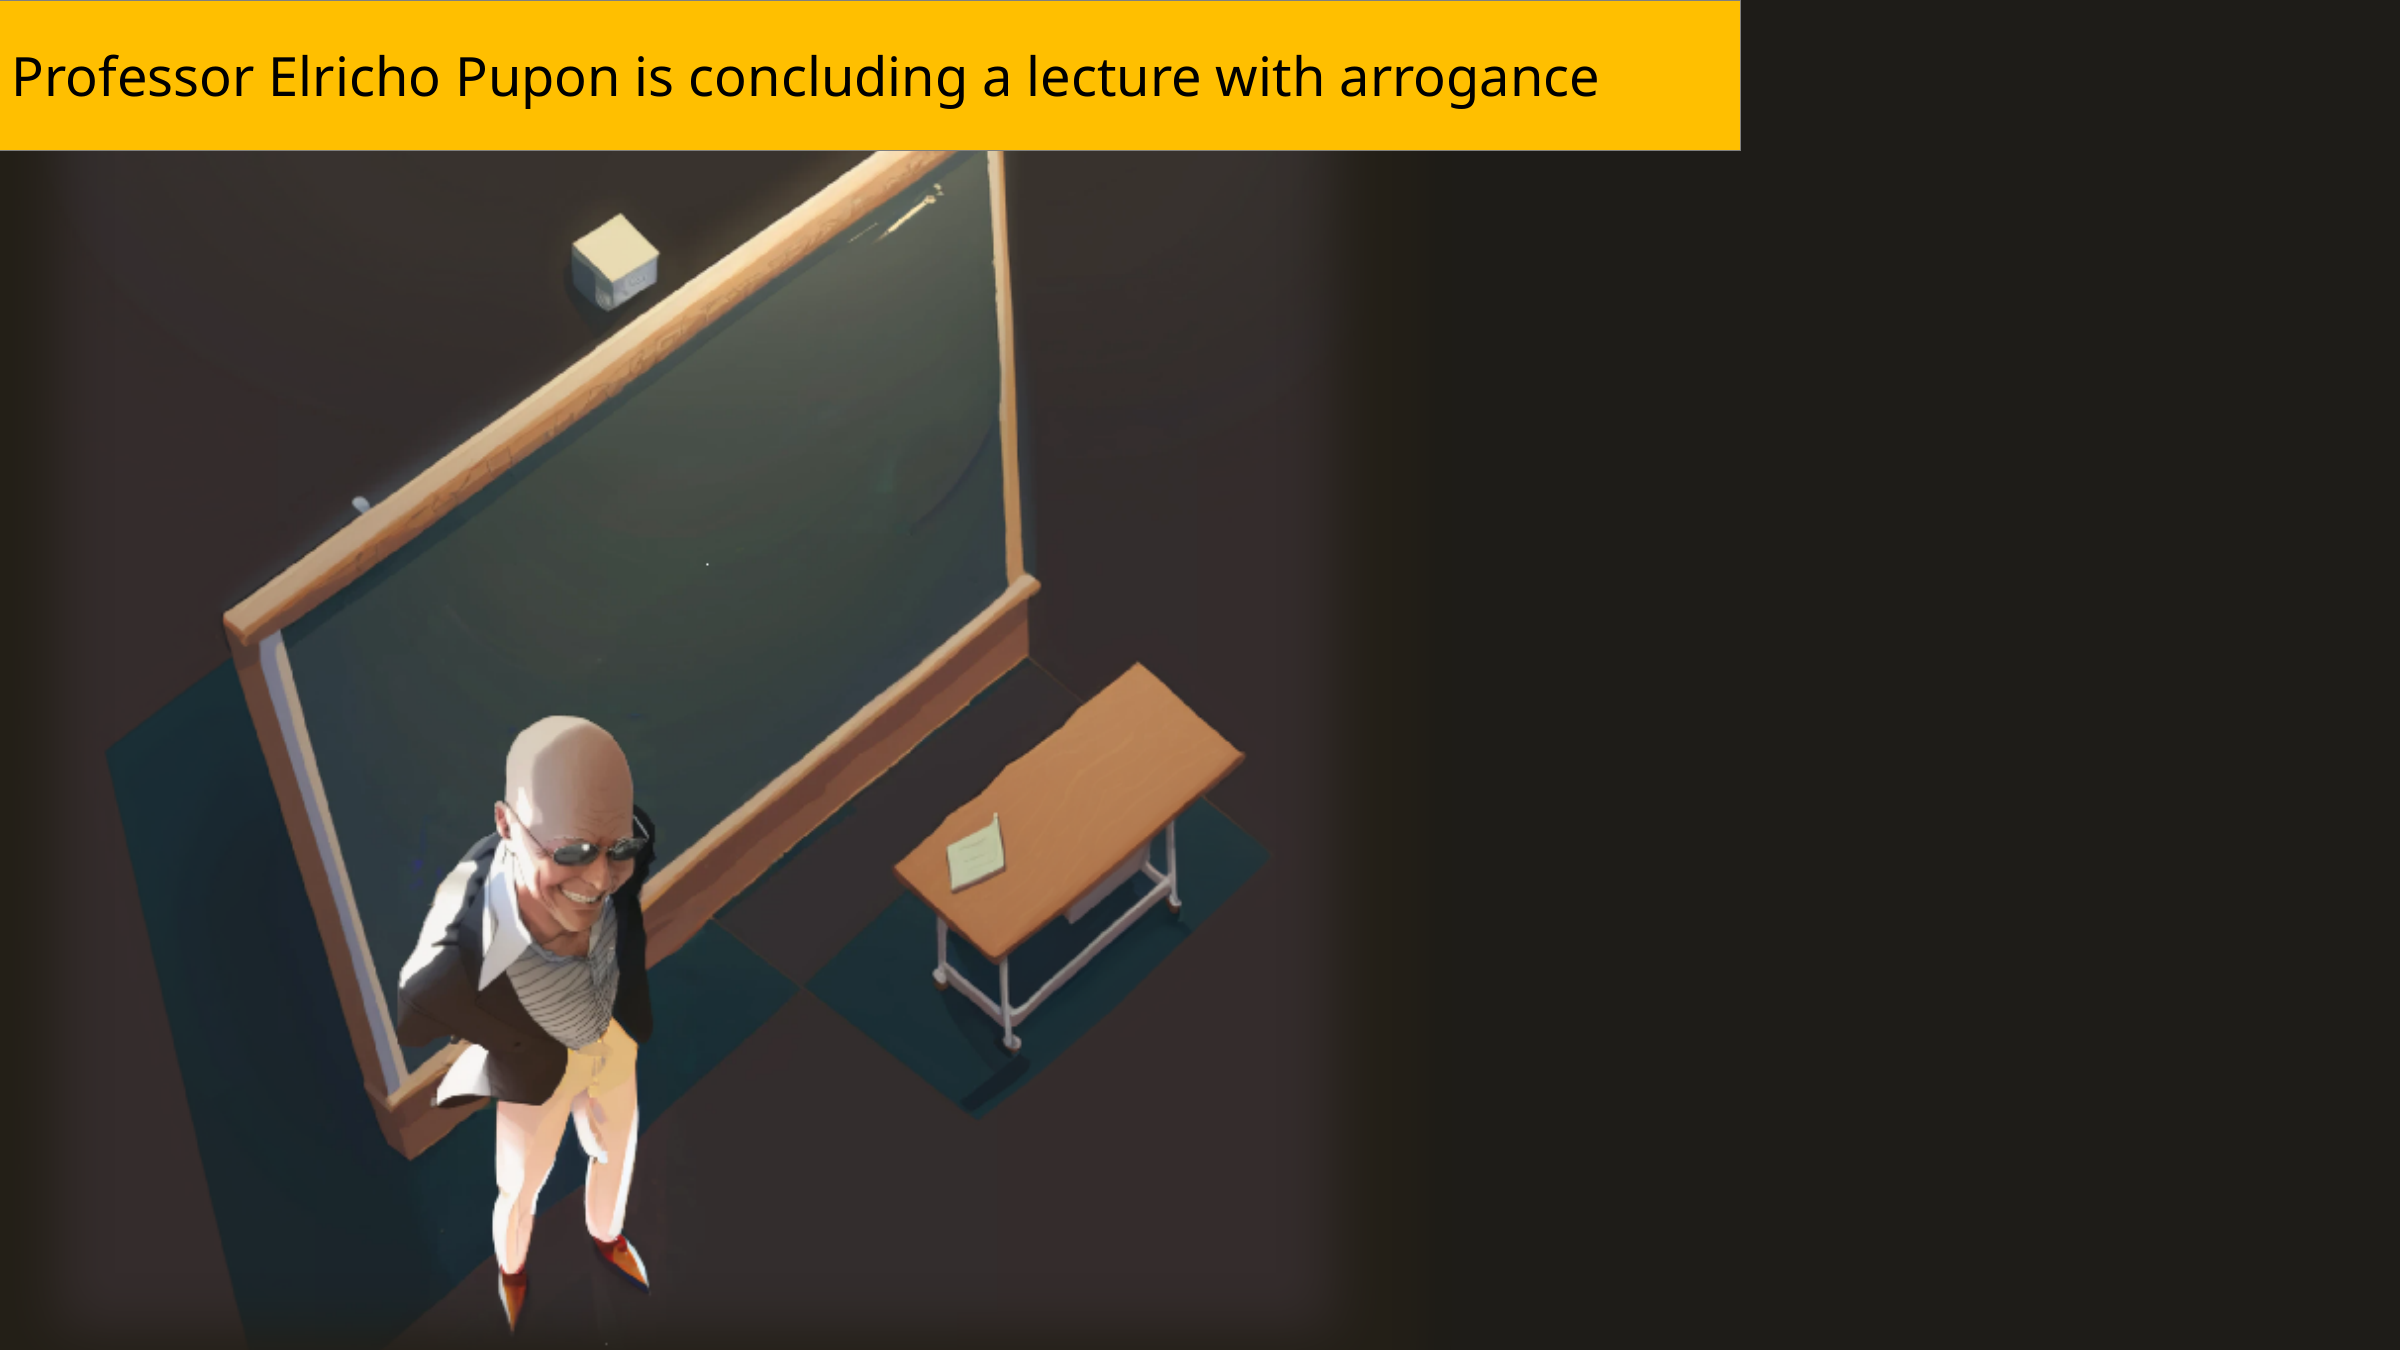

Professor Elricho Pupon is concluding a lecture with arrogance